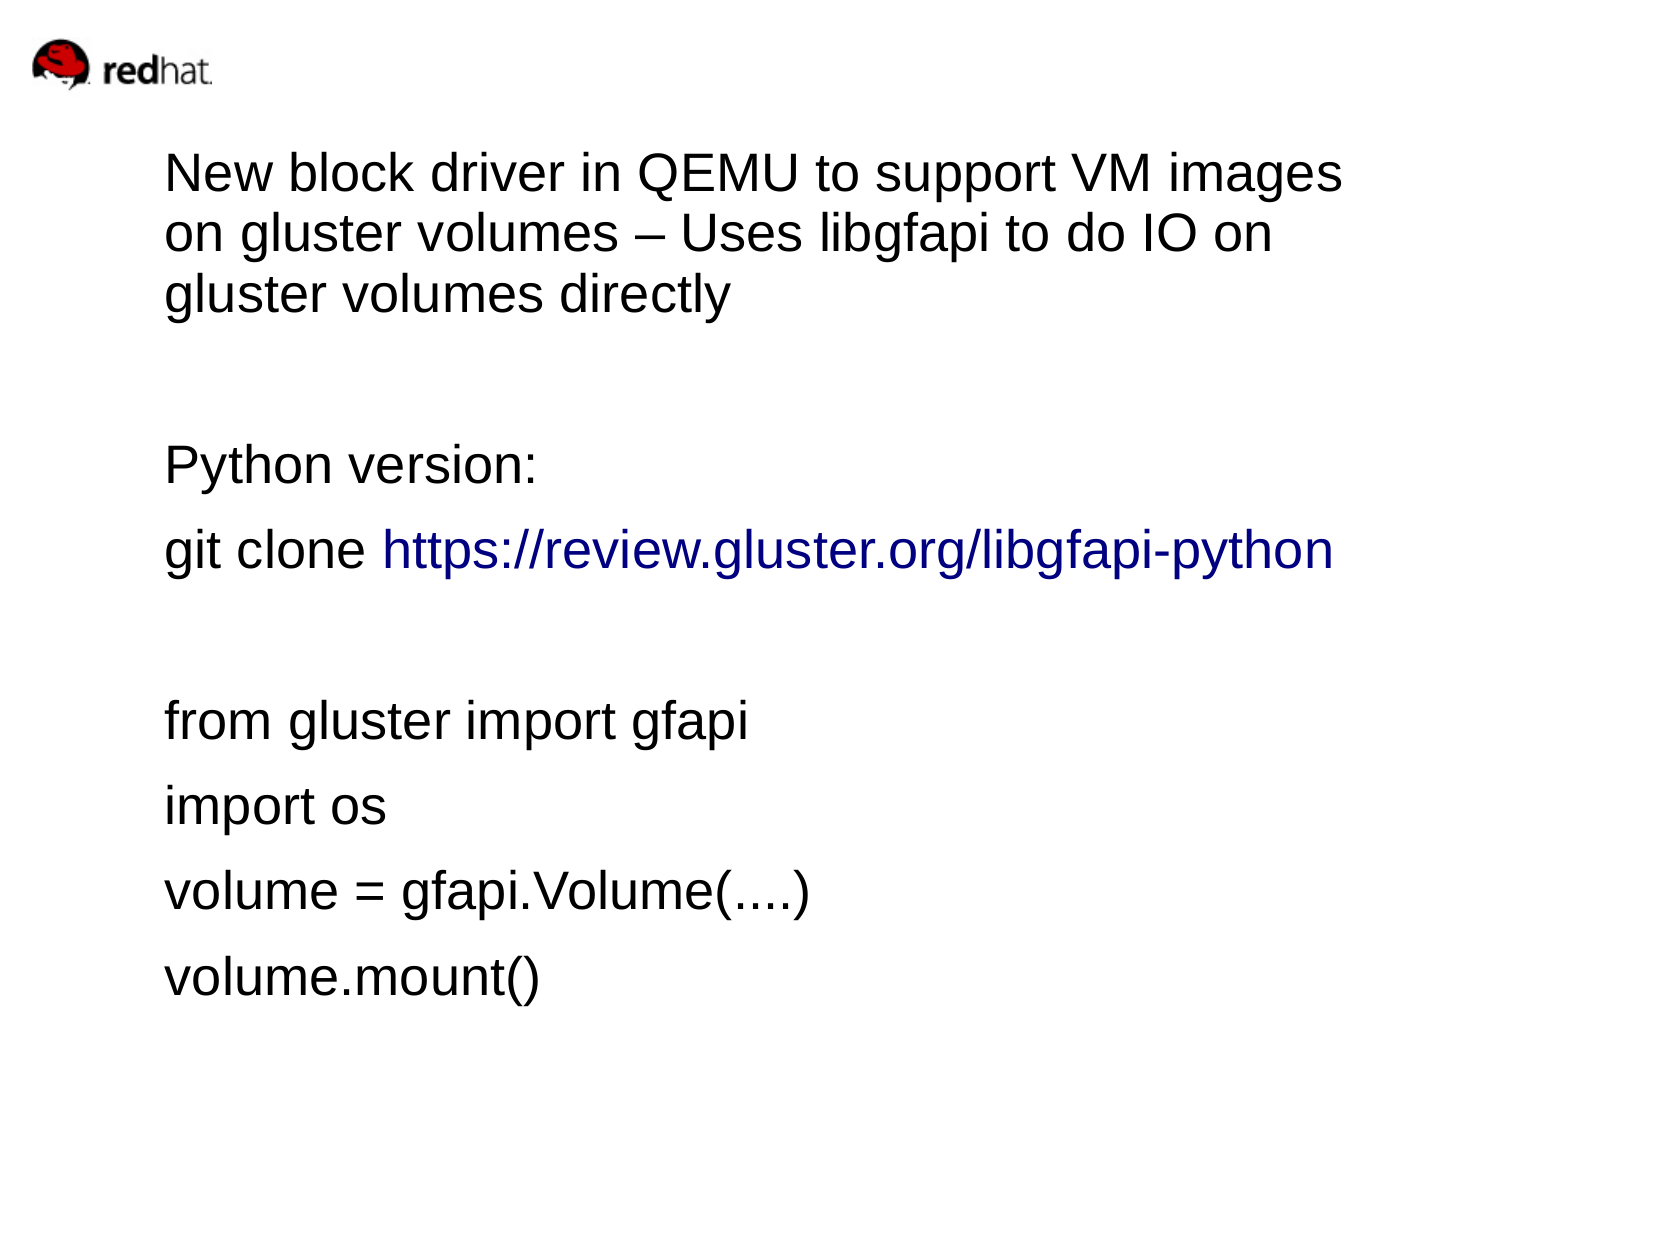

New block driver in QEMU to support VM images on gluster volumes – Uses libgfapi to do IO on gluster volumes directly
Python version:
git clone https://review.gluster.org/libgfapi-python
from gluster import gfapi
import os
volume = gfapi.Volume(....)
volume.mount()